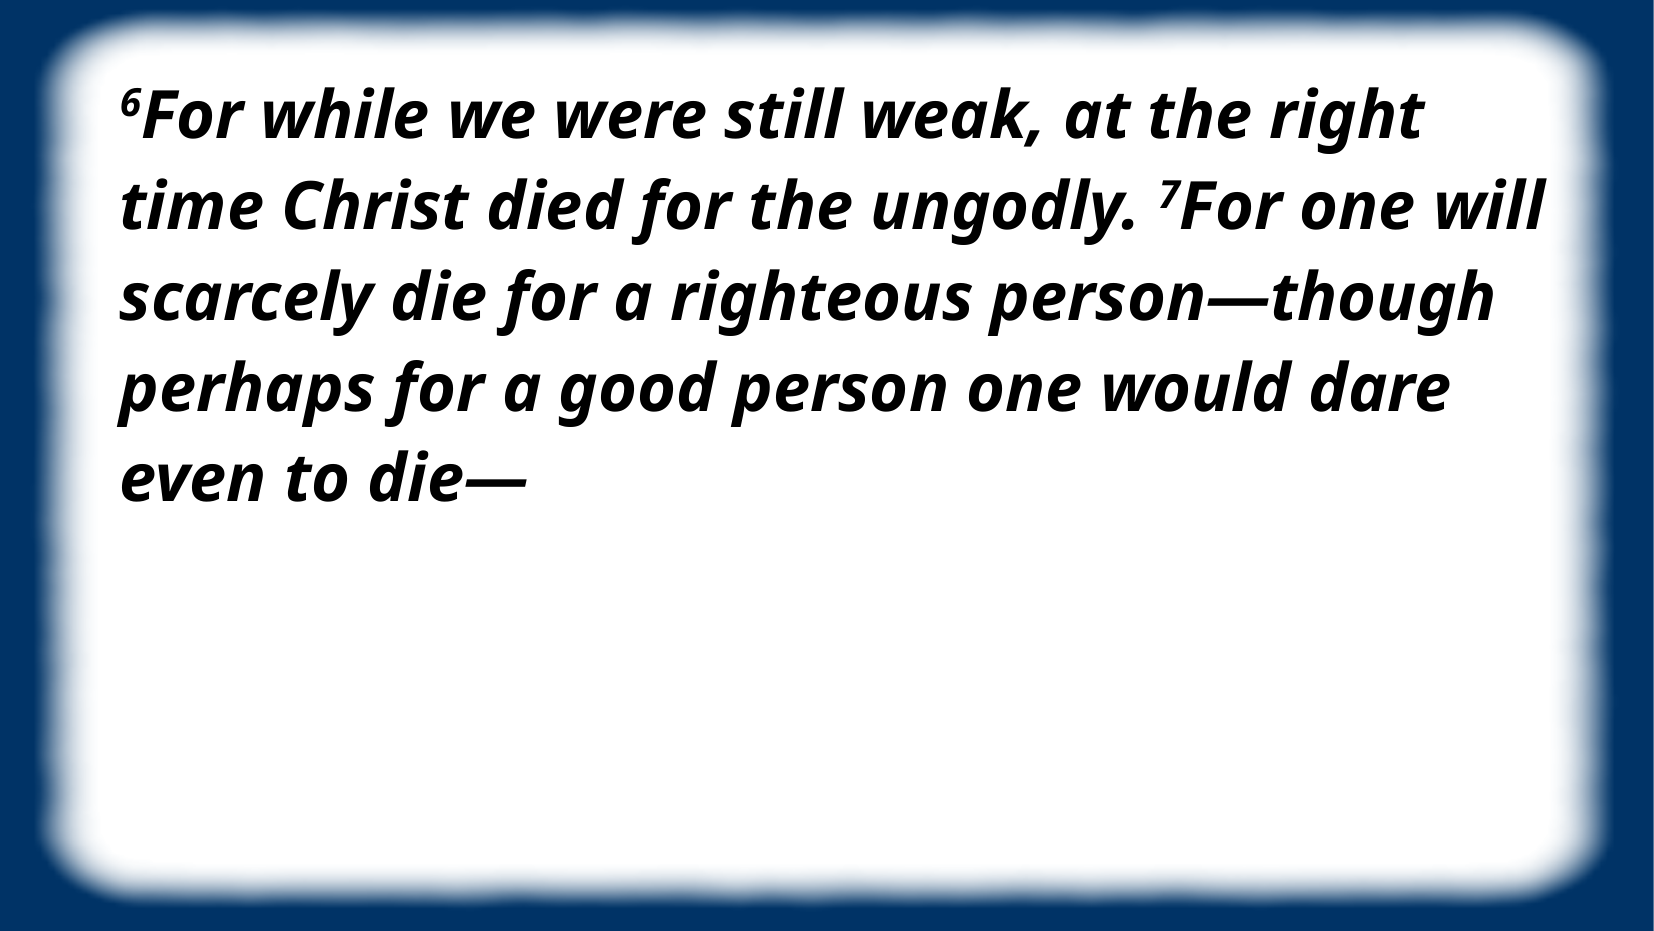

6For while we were still weak, at the right time Christ died for the ungodly. 7For one will scarcely die for a righteous person—though perhaps for a good person one would dare even to die—